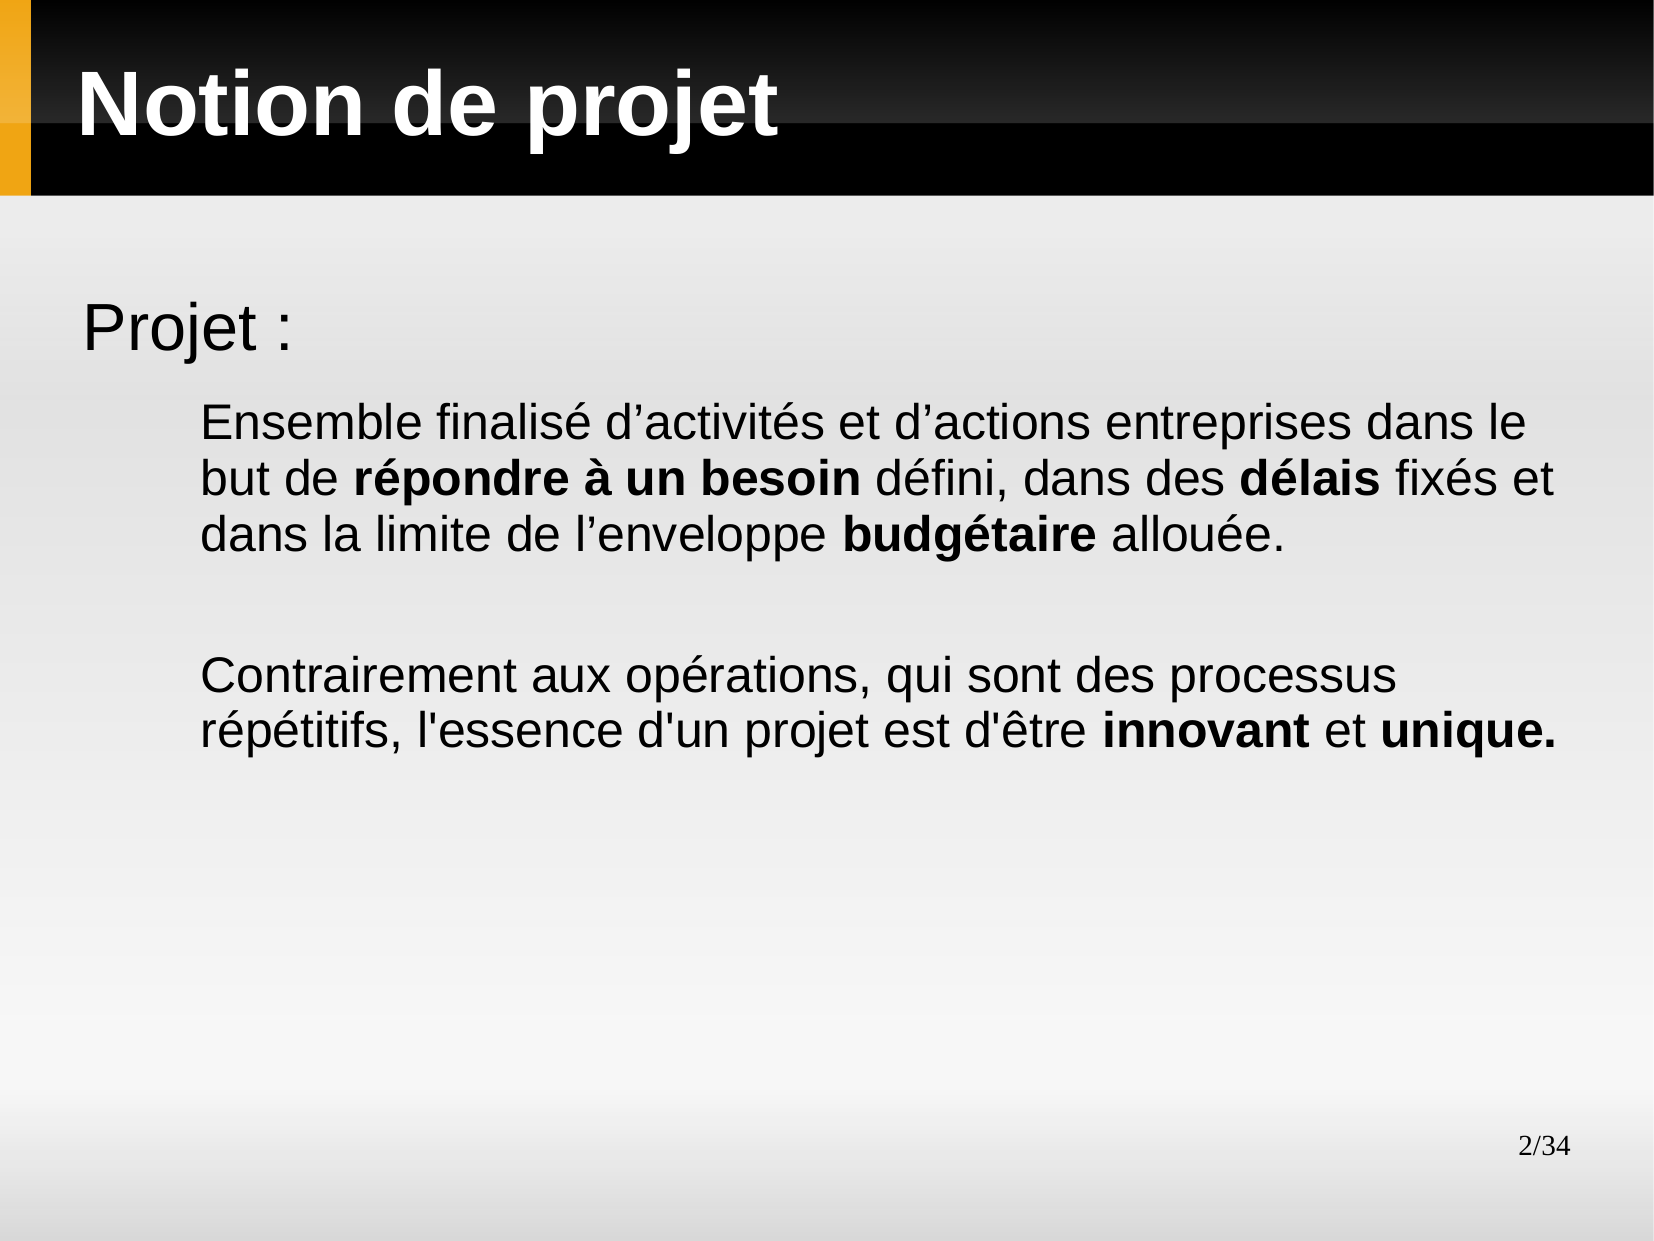

# Notion de projet
Projet :
Ensemble finalisé d’activités et d’actions entreprises dans le but de répondre à un besoin défini, dans des délais fixés et dans la limite de l’enveloppe budgétaire allouée.
Contrairement aux opérations, qui sont des processus répétitifs, l'essence d'un projet est d'être innovant et unique.
2